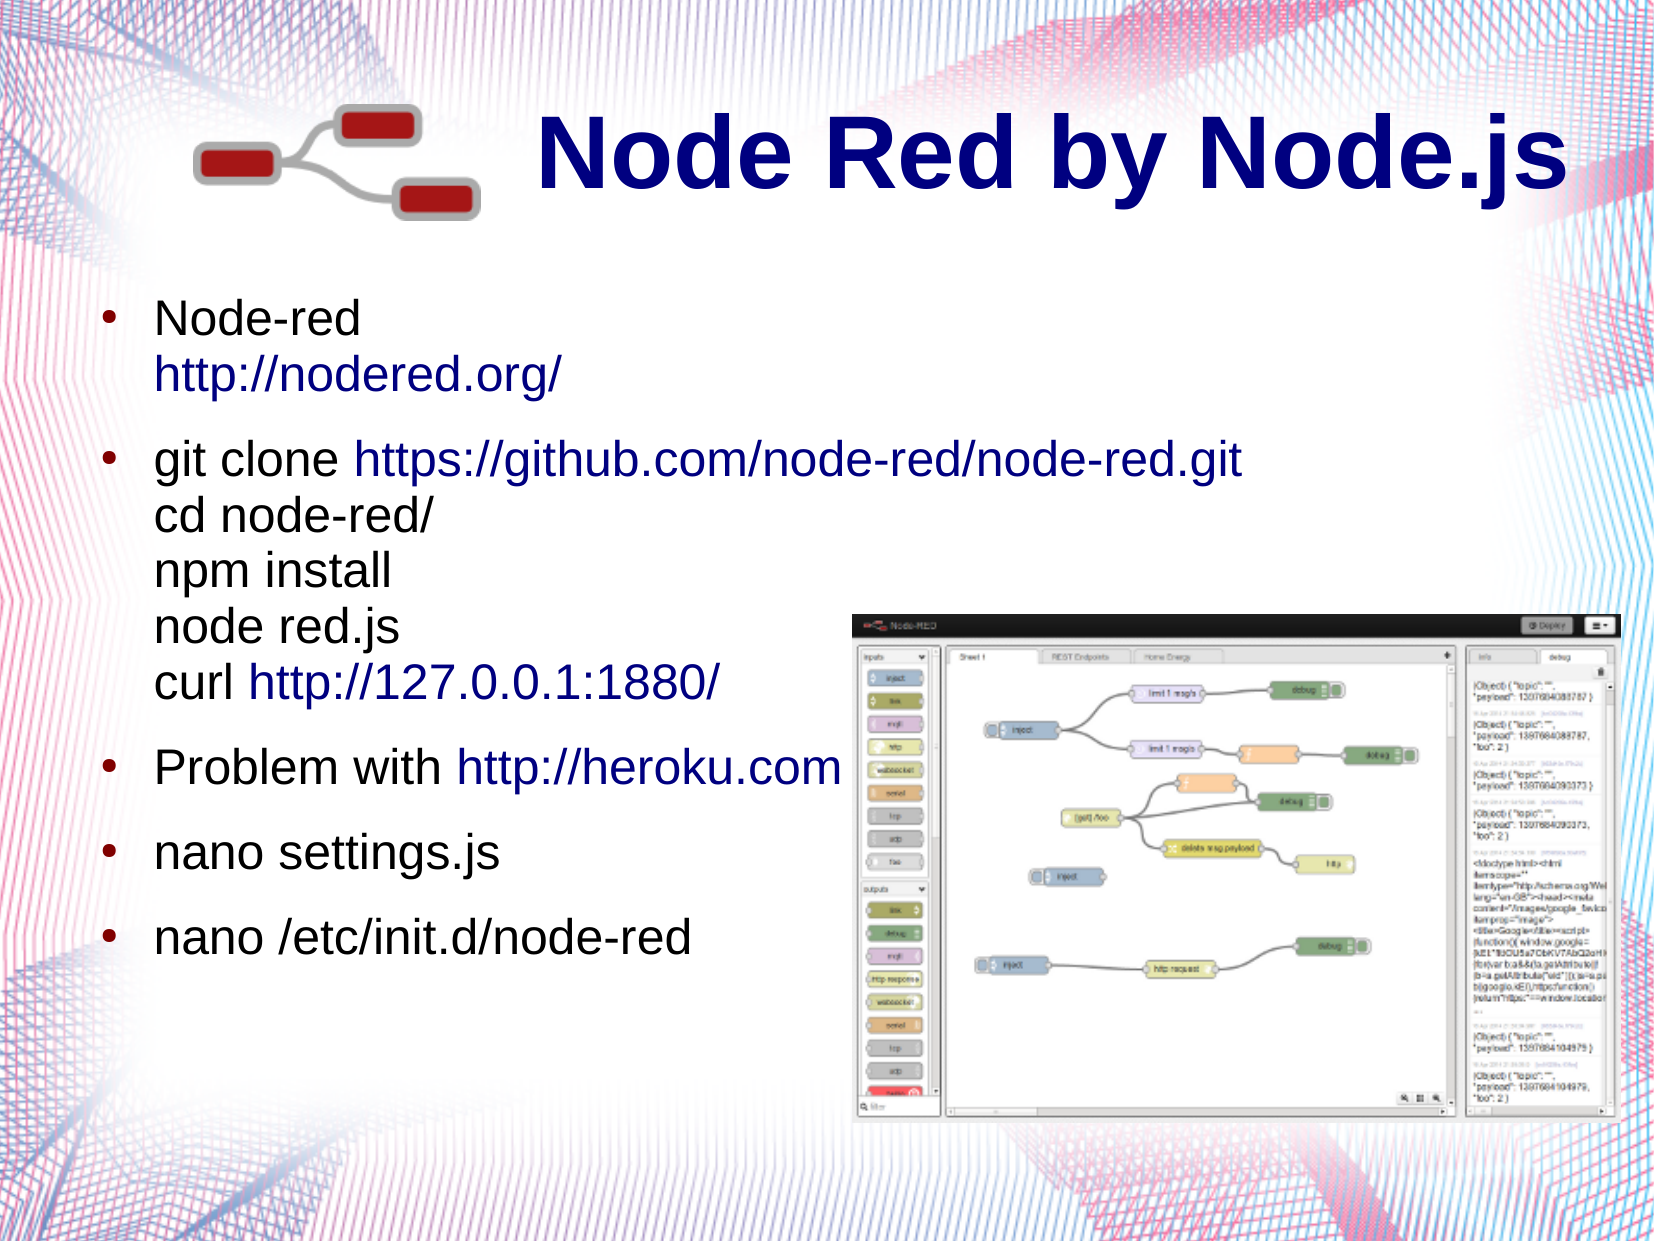

# Node Red by Node.js
Node-red
http://nodered.org/
git clone https://github.com/node-red/node-red.git
cd node-red/
npm install
node red.js
curl http://127.0.0.1:1880/
Problem with http://heroku.com
nano settings.js
nano /etc/init.d/node-red